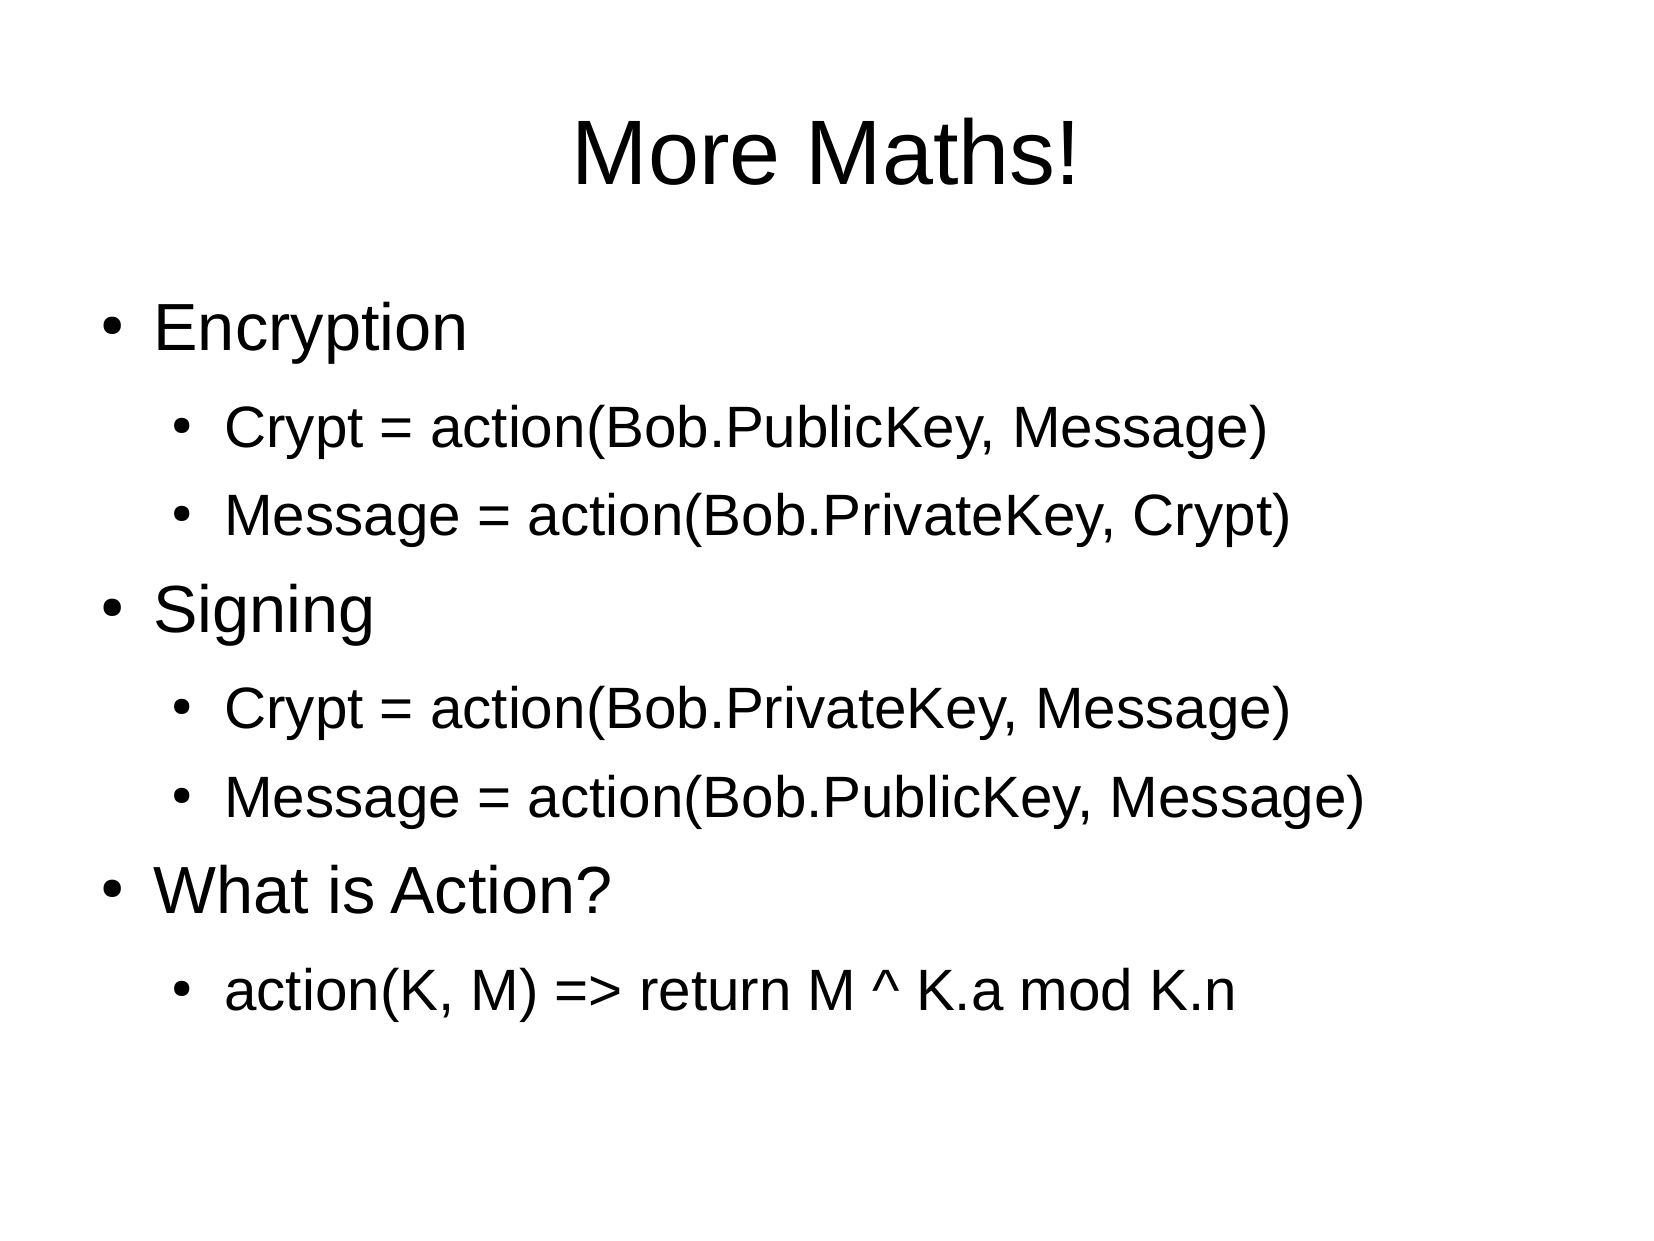

# More Maths!
Encryption
Crypt = action(Bob.PublicKey, Message)
Message = action(Bob.PrivateKey, Crypt)
Signing
Crypt = action(Bob.PrivateKey, Message)
Message = action(Bob.PublicKey, Message)
What is Action?
action(K, M) => return M ^ K.a mod K.n